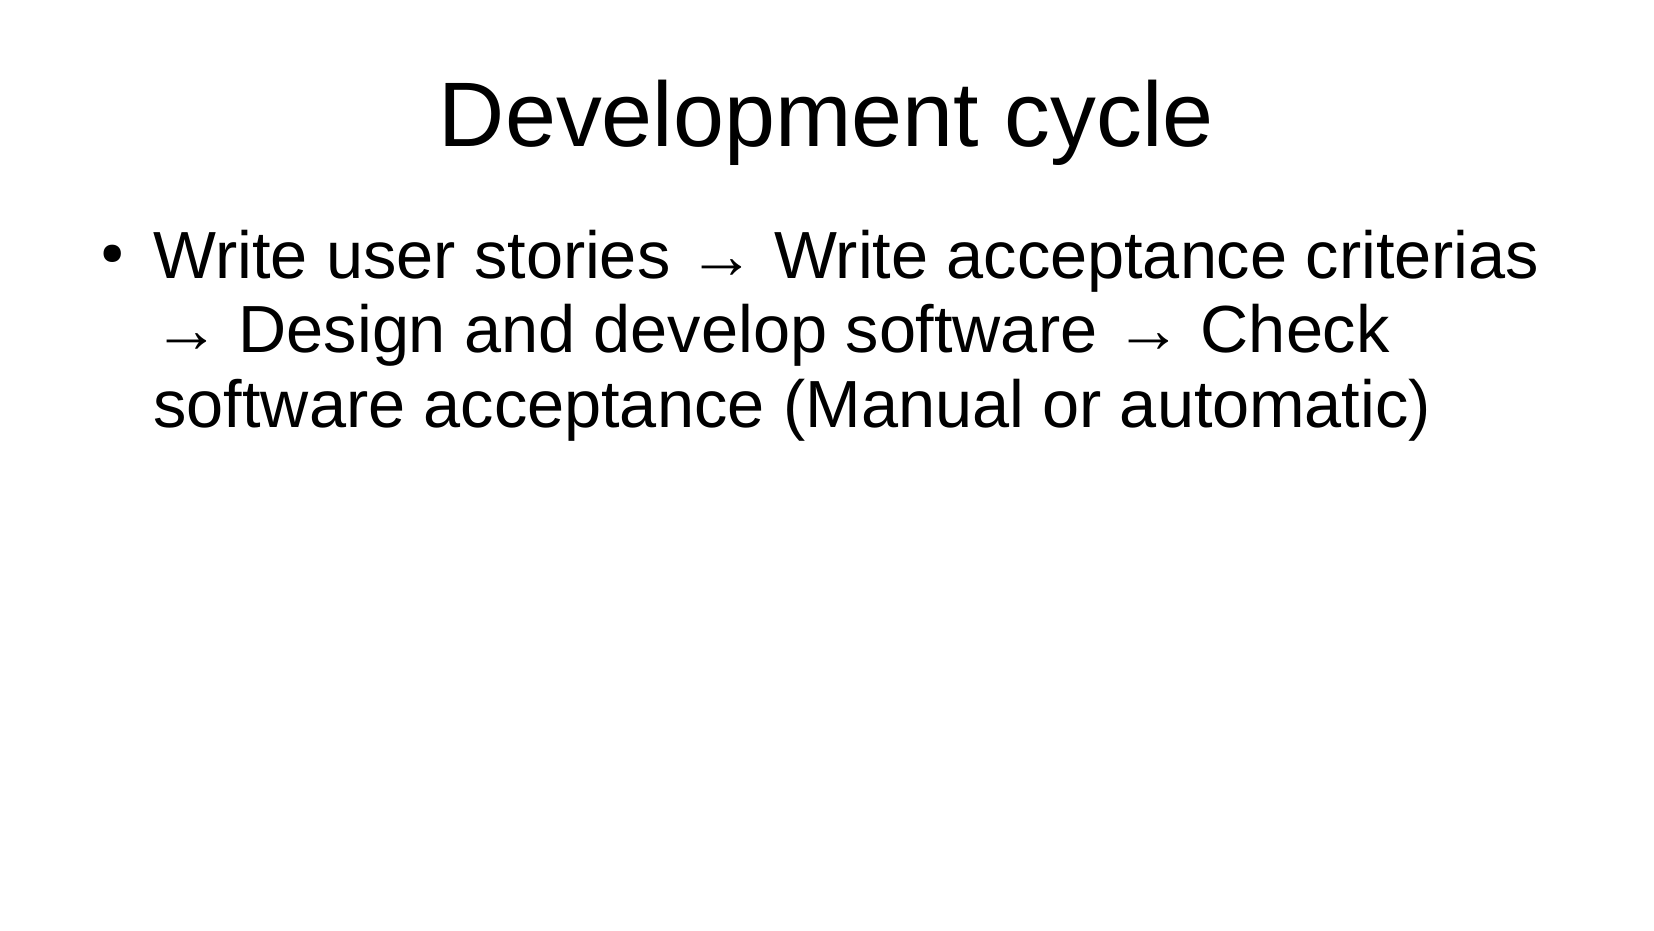

# Development cycle
Write user stories → Write acceptance criterias → Design and develop software → Check software acceptance (Manual or automatic)